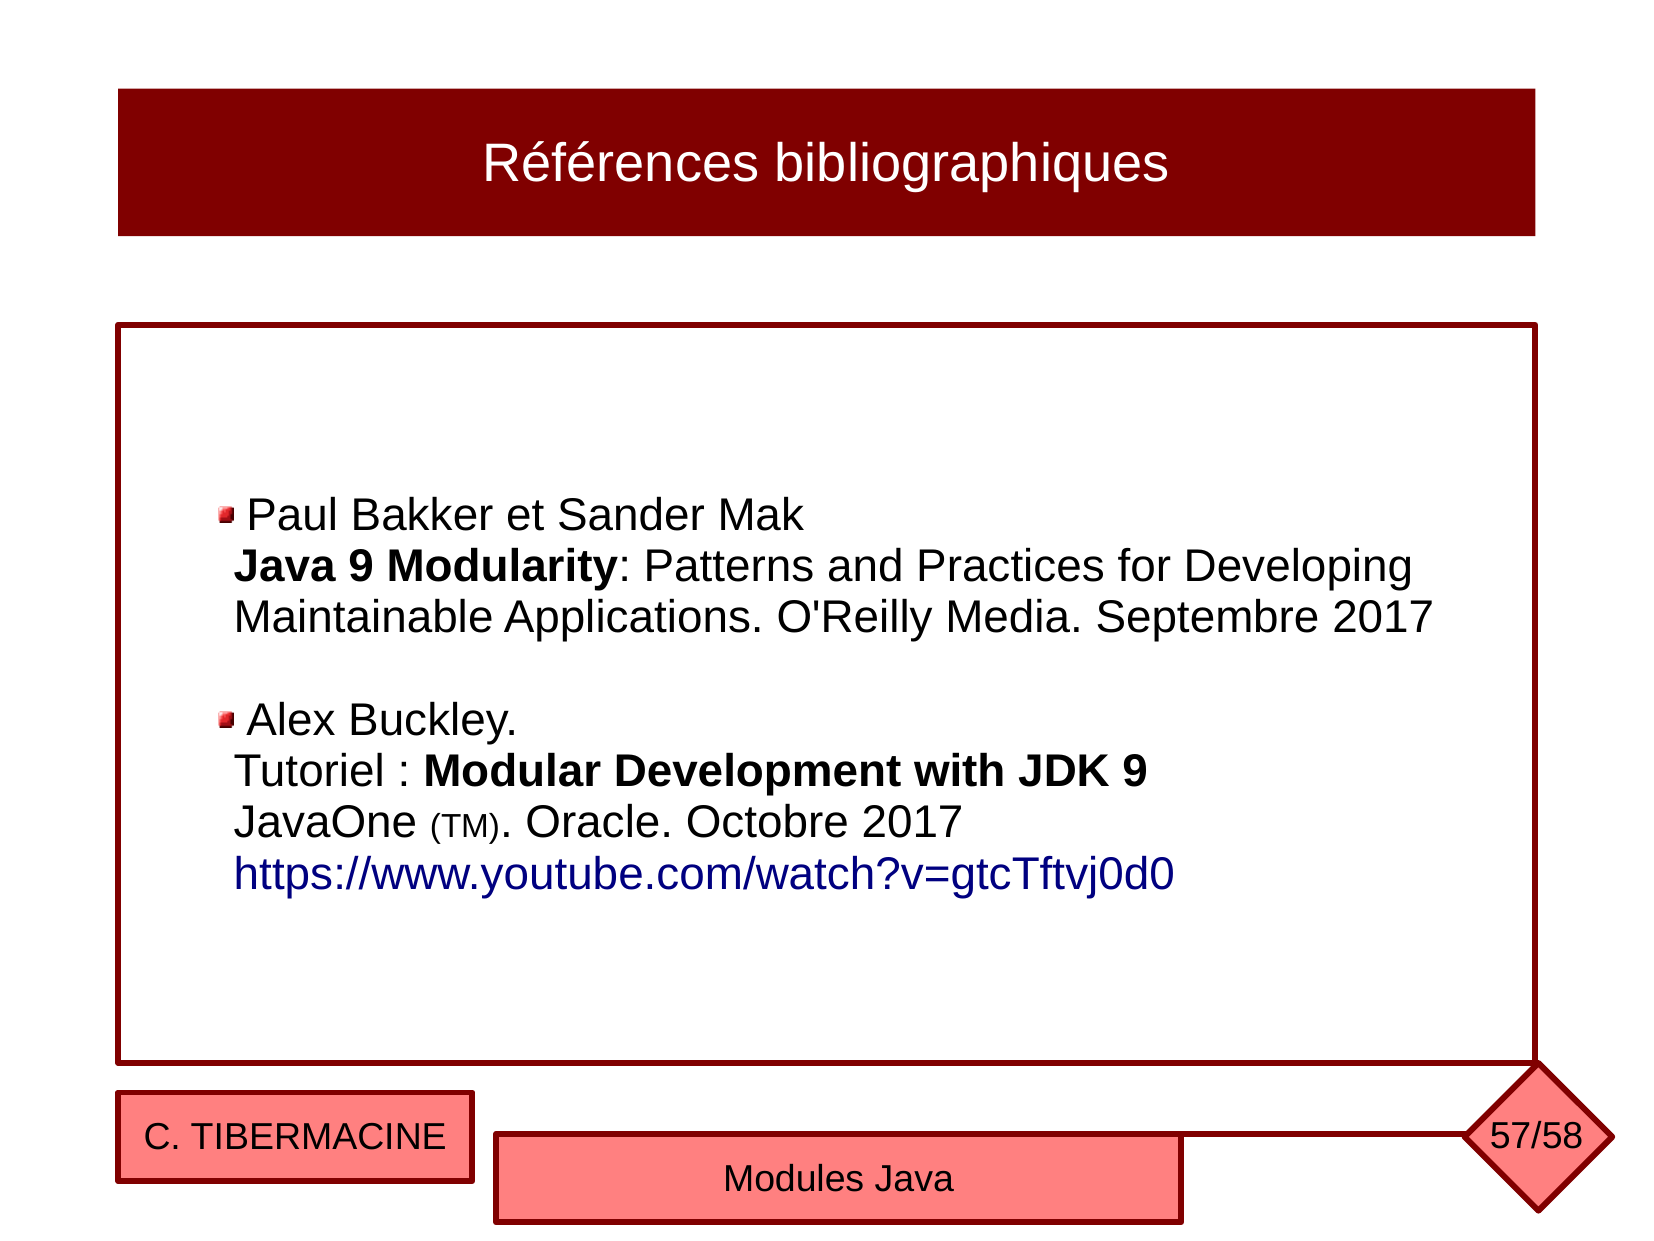

Références bibliographiques
 Paul Bakker et Sander Mak
Java 9 Modularity: Patterns and Practices for Developing
Maintainable Applications. O'Reilly Media. Septembre 2017
 Alex Buckley.
Tutoriel : Modular Development with JDK 9
JavaOne (TM). Oracle. Octobre 2017
https://www.youtube.com/watch?v=gtcTftvj0d0
C. TIBERMACINE
Modules Java